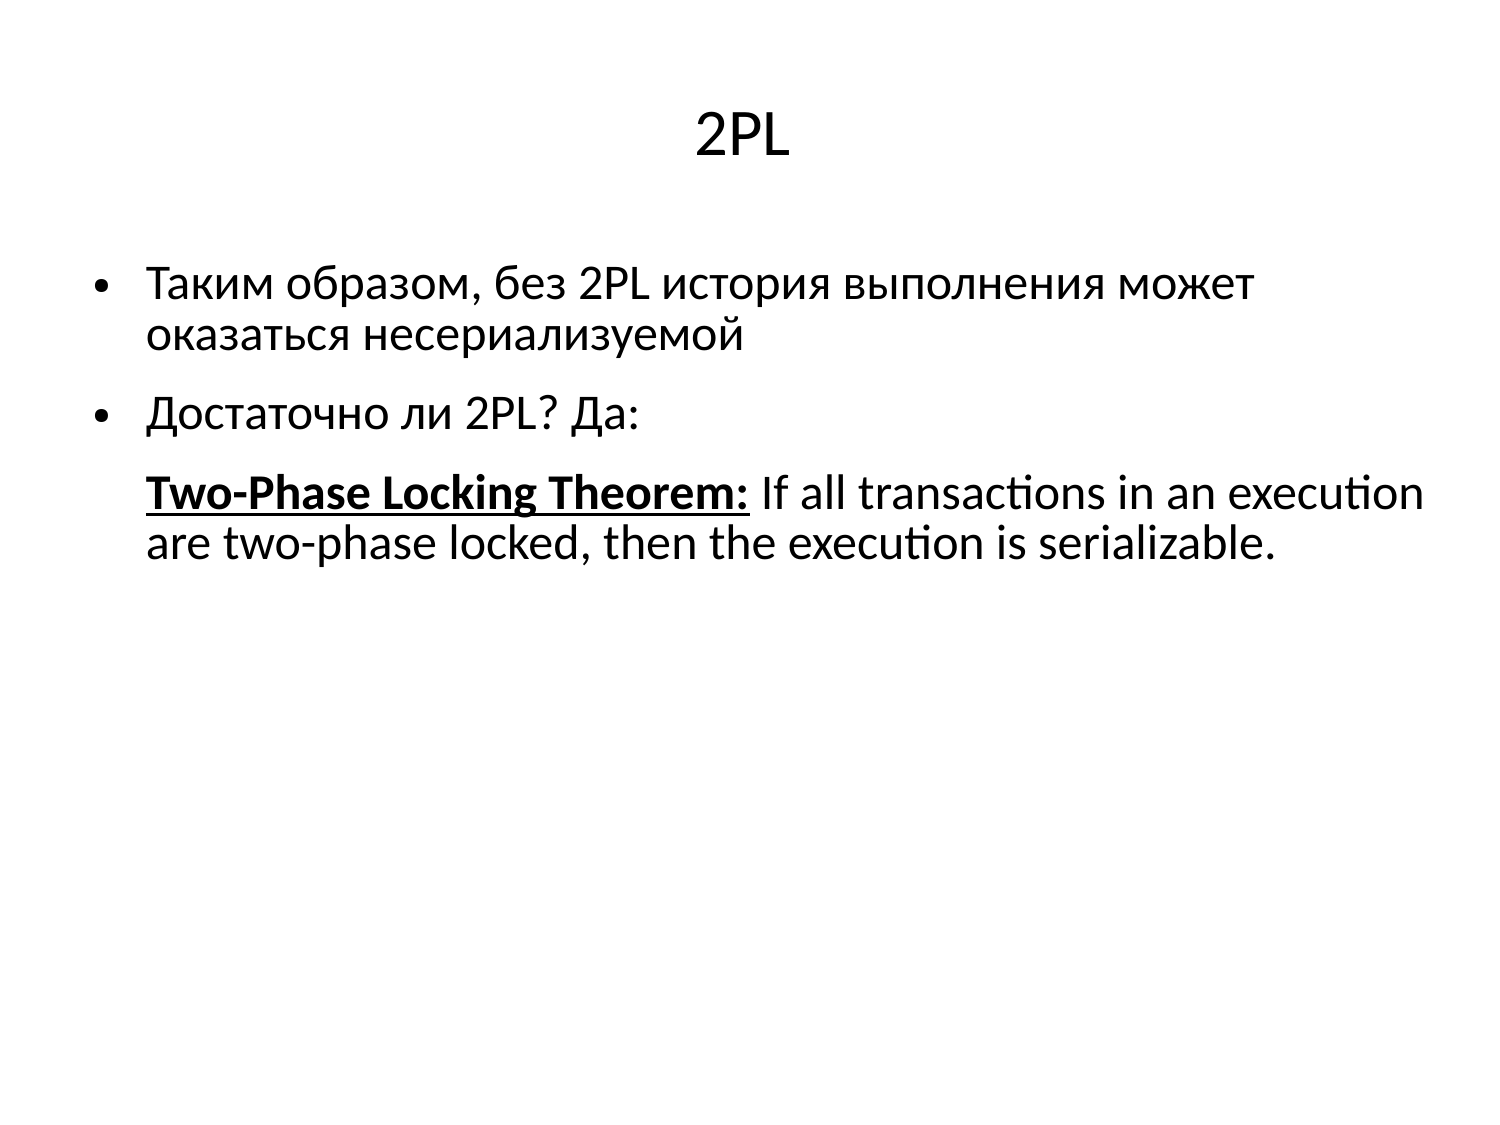

# 2PL
Таким образом, без 2PL история выполнения может оказаться несериализуемой
Достаточно ли 2PL? Да:
Two-Phase Locking Theorem: If all transactions in an execution are two-phase locked, then the execution is serializable.